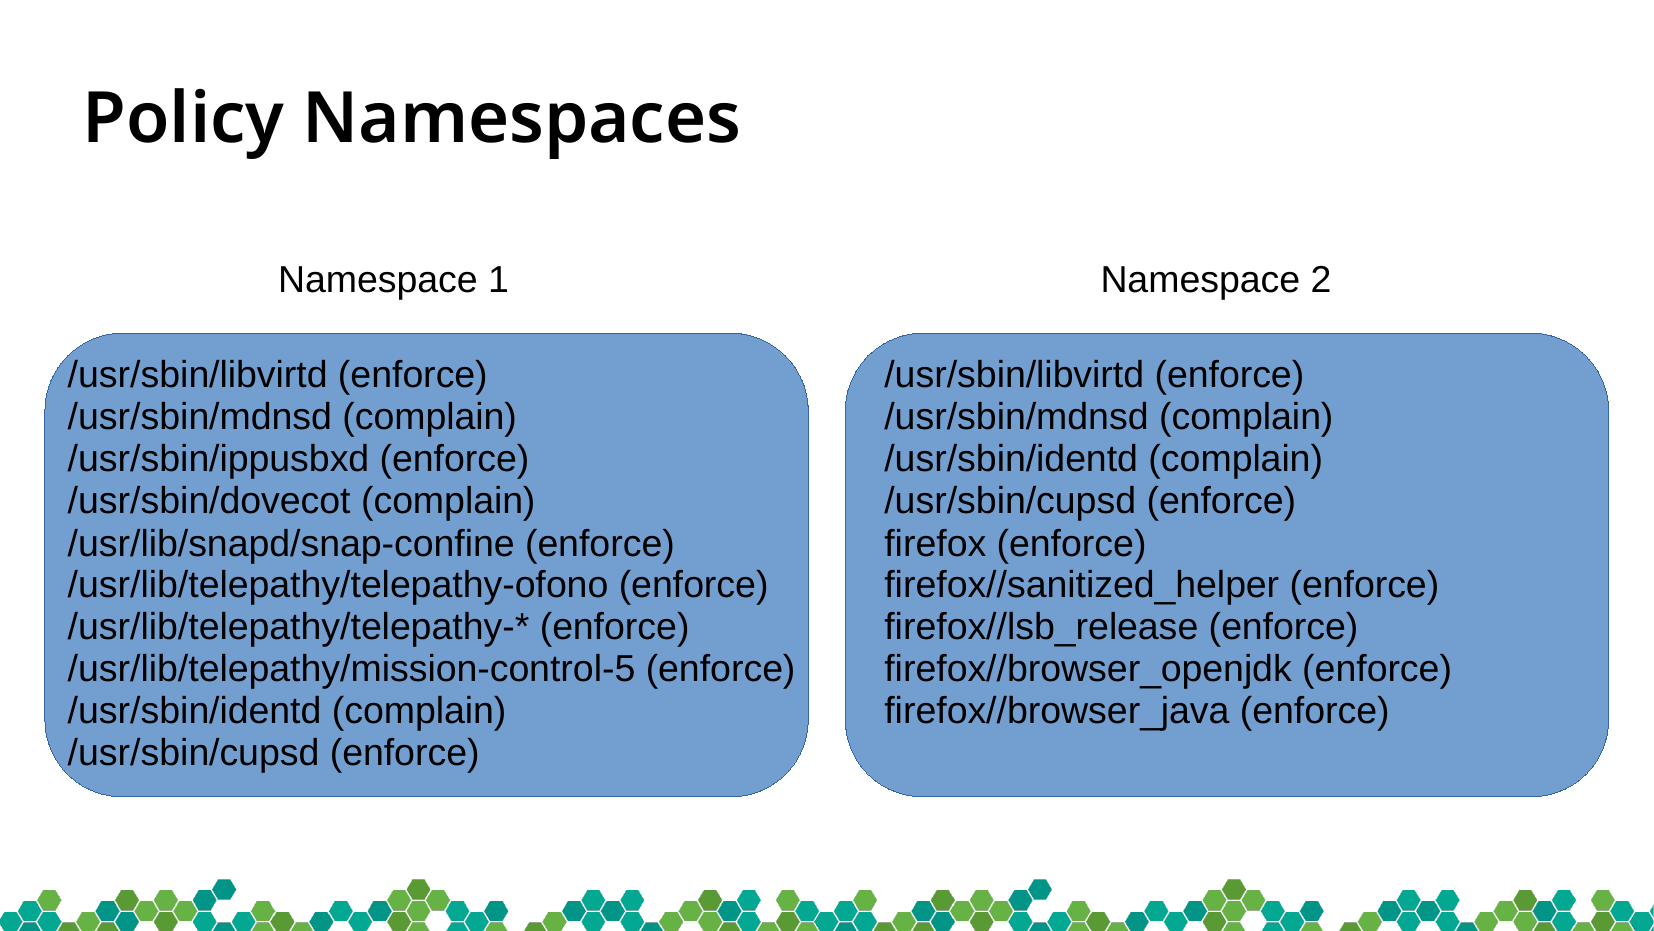

# Policy Namespaces
Namespace 1
Namespace 2
/usr/sbin/libvirtd (enforce)
/usr/sbin/mdnsd (complain)
/usr/sbin/ippusbxd (enforce)
/usr/sbin/dovecot (complain)
/usr/lib/snapd/snap-confine (enforce)
/usr/lib/telepathy/telepathy-ofono (enforce)
/usr/lib/telepathy/telepathy-* (enforce)
/usr/lib/telepathy/mission-control-5 (enforce)
/usr/sbin/identd (complain)
/usr/sbin/cupsd (enforce)
/usr/sbin/libvirtd (enforce)
/usr/sbin/mdnsd (complain)
/usr/sbin/identd (complain)
/usr/sbin/cupsd (enforce)
firefox (enforce)
firefox//sanitized_helper (enforce)
firefox//lsb_release (enforce)
firefox//browser_openjdk (enforce)
firefox//browser_java (enforce)